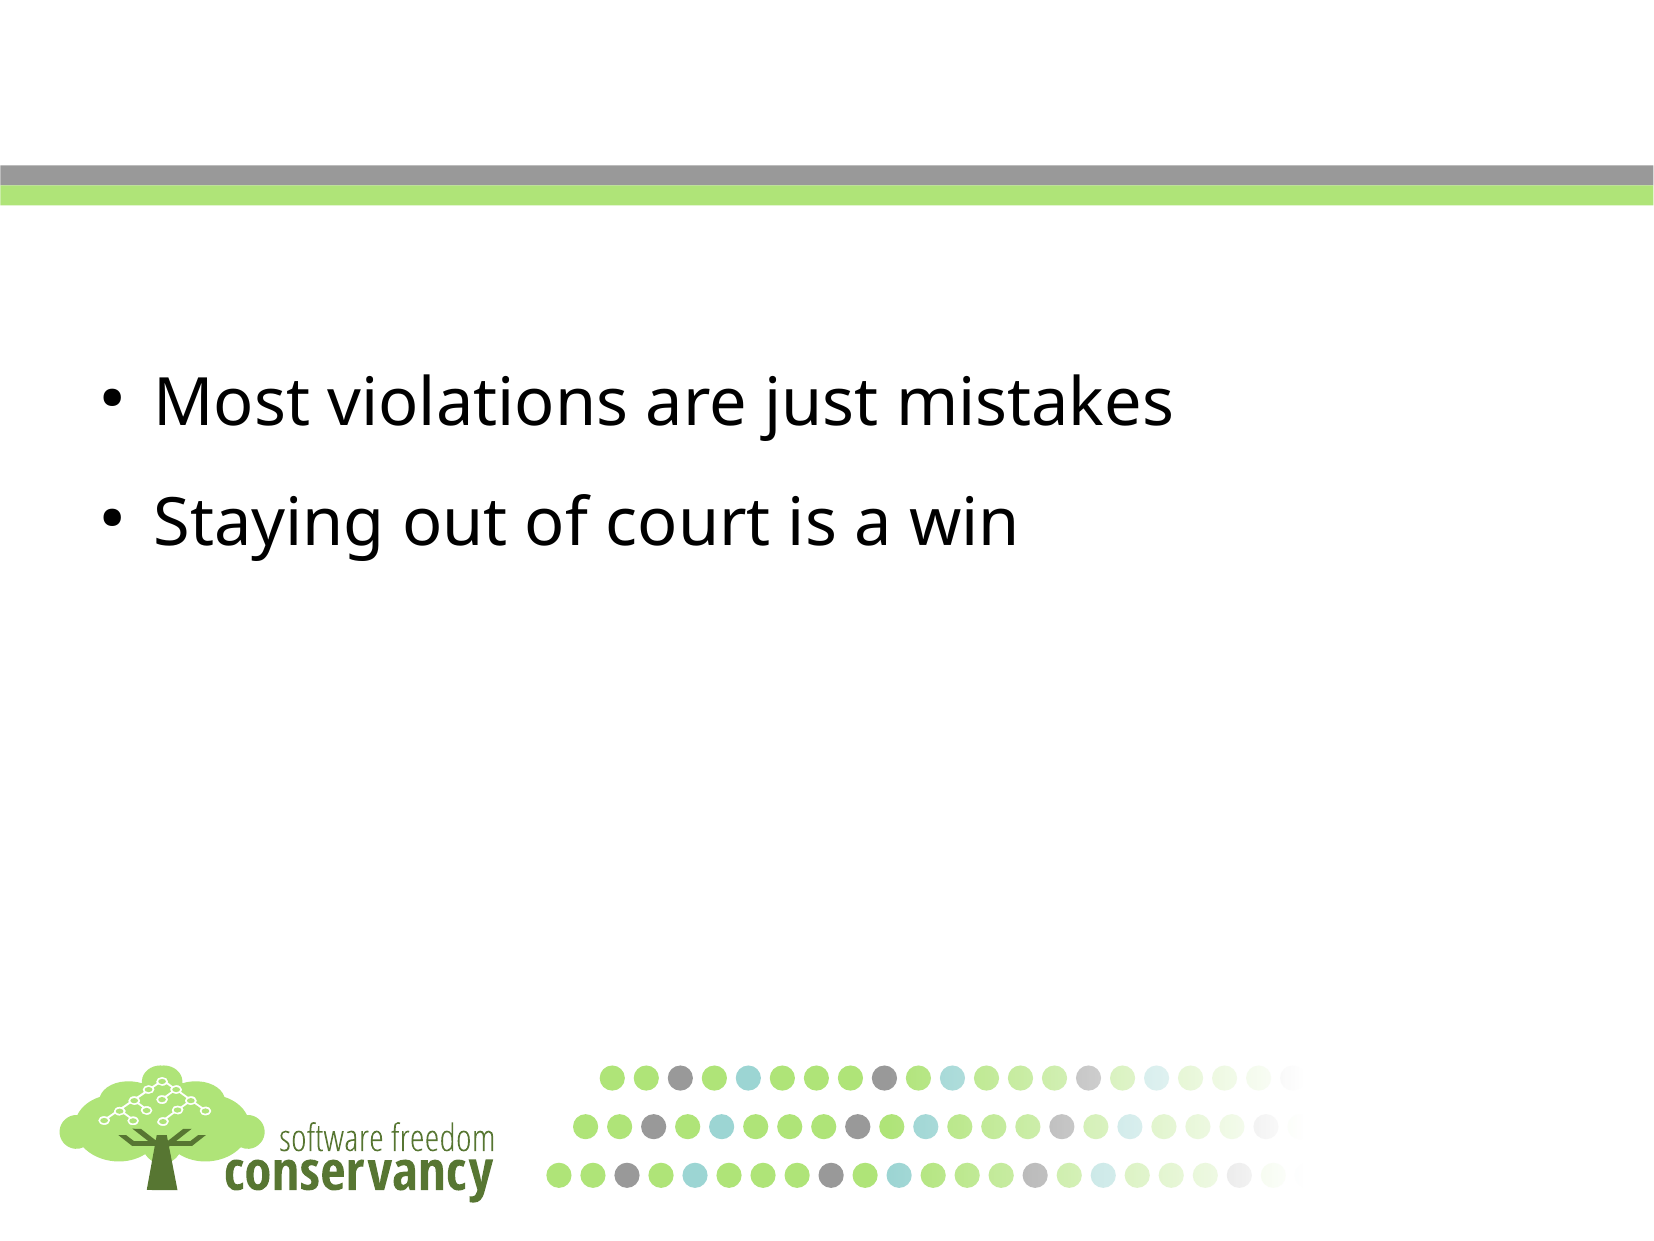

# Most violations are just mistakes
Staying out of court is a win